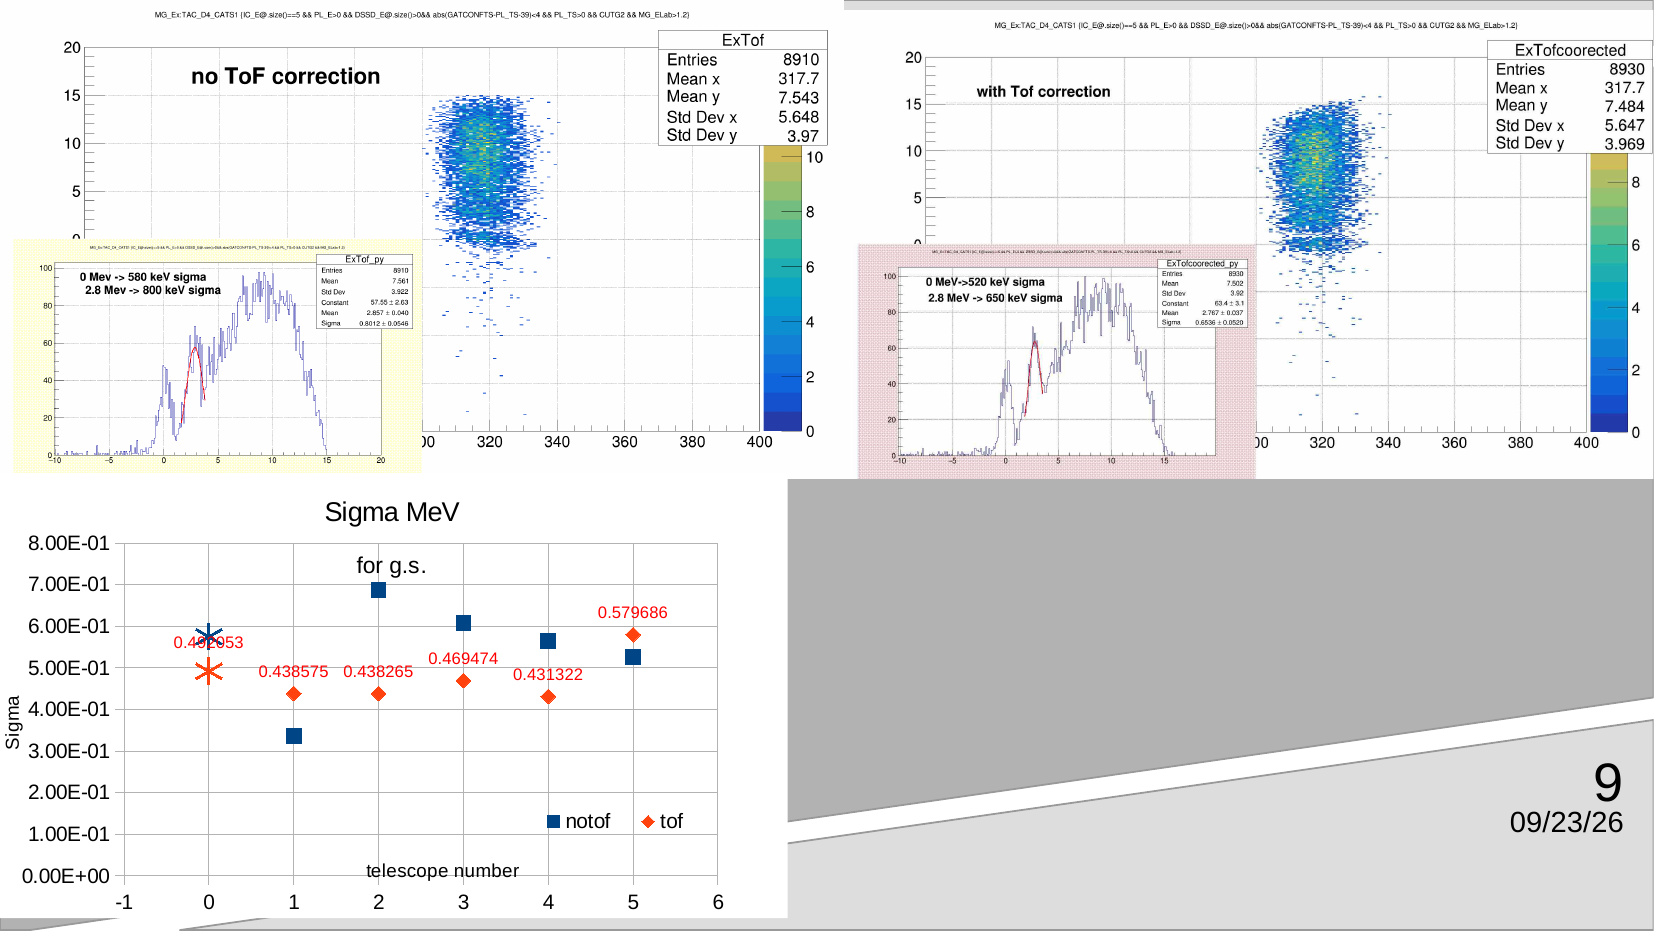

### Chart: Sigma MeV
for g.s.
| Category | notof | tof |
|---|---|---|9